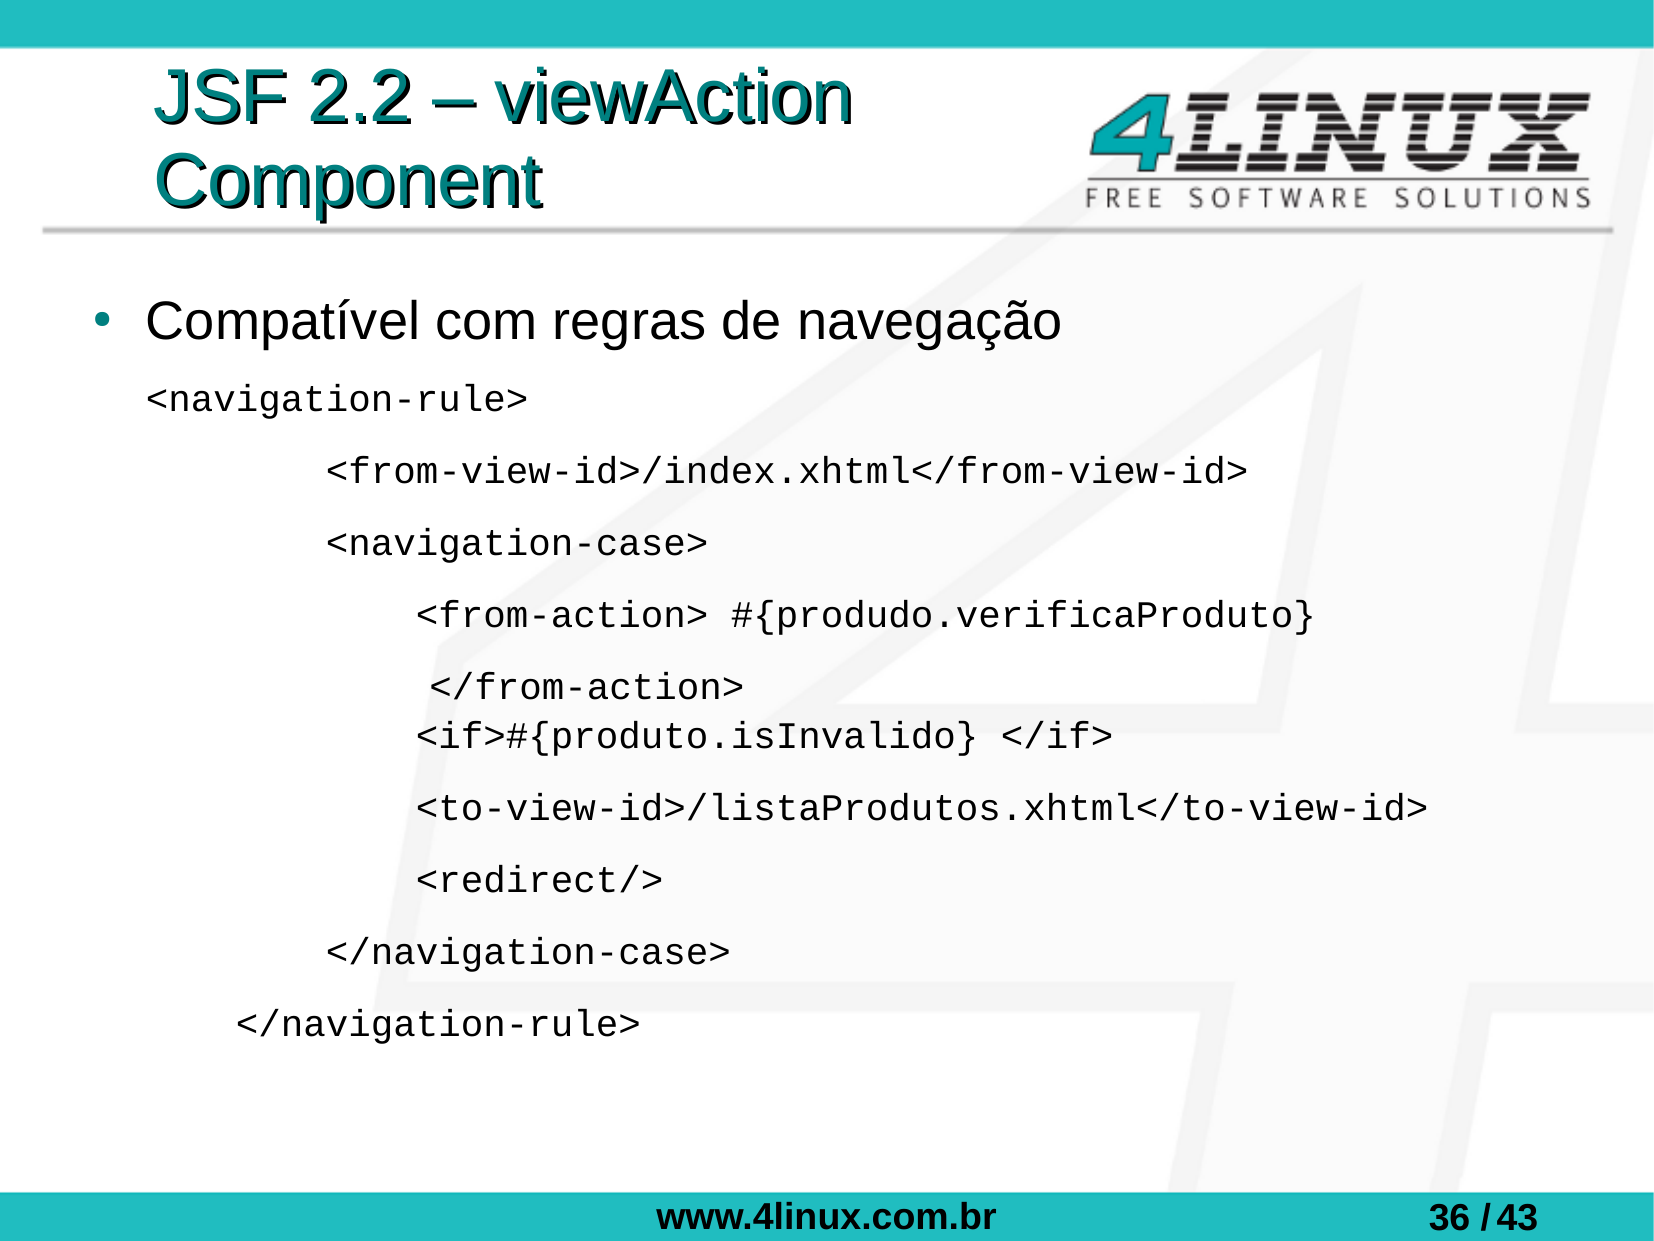

# JSF 2.2 – viewAction Component
Compatível com regras de navegação
<navigation-rule>
 <from-view-id>/index.xhtml</from-view-id>
 <navigation-case>
 <from-action> #{produdo.verificaProduto}
</from-action>
 <if>#{produto.isInvalido} </if>
 <to-view-id>/listaProdutos.xhtml</to-view-id>
 <redirect/>
 </navigation-case>
 </navigation-rule>